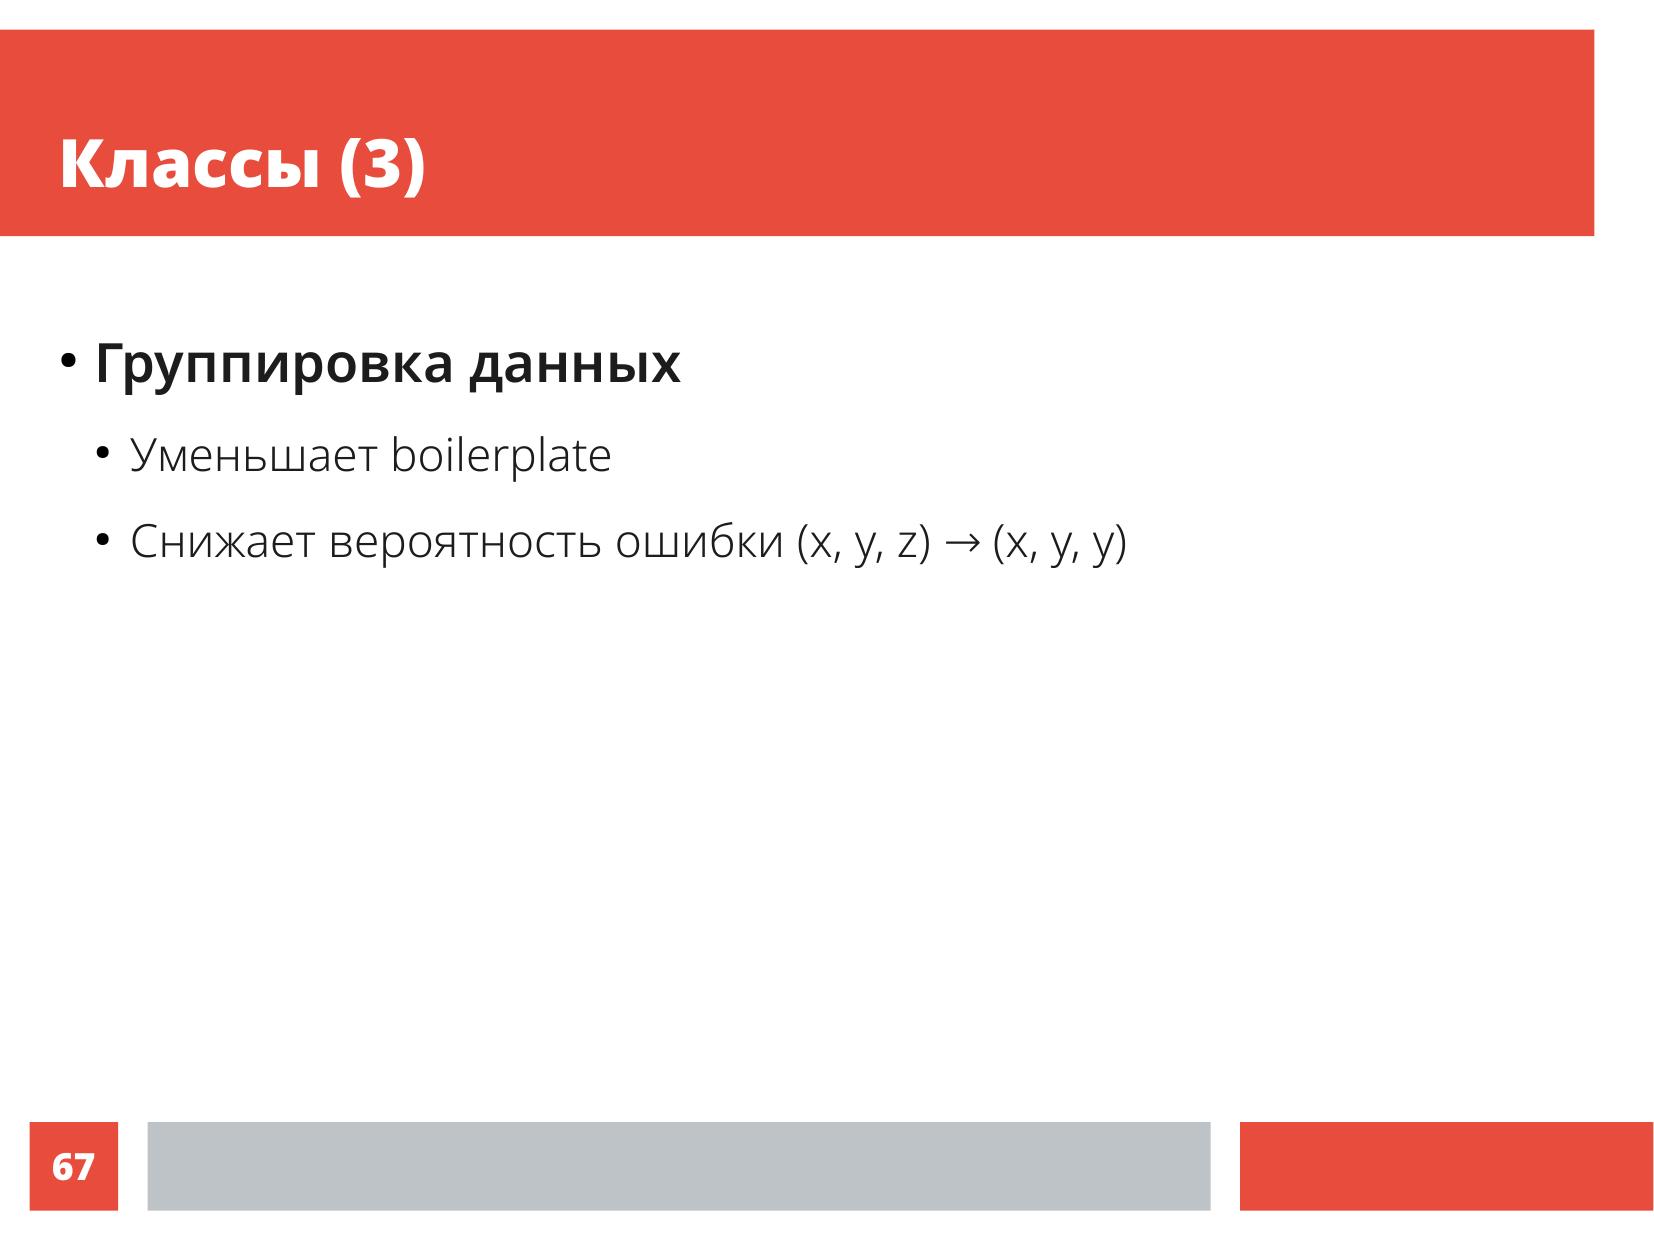

# Классы (3)
Группировка данных
Уменьшает boilerplate
Снижает вероятность ошибки (x, y, z) → (x, y, y)
67